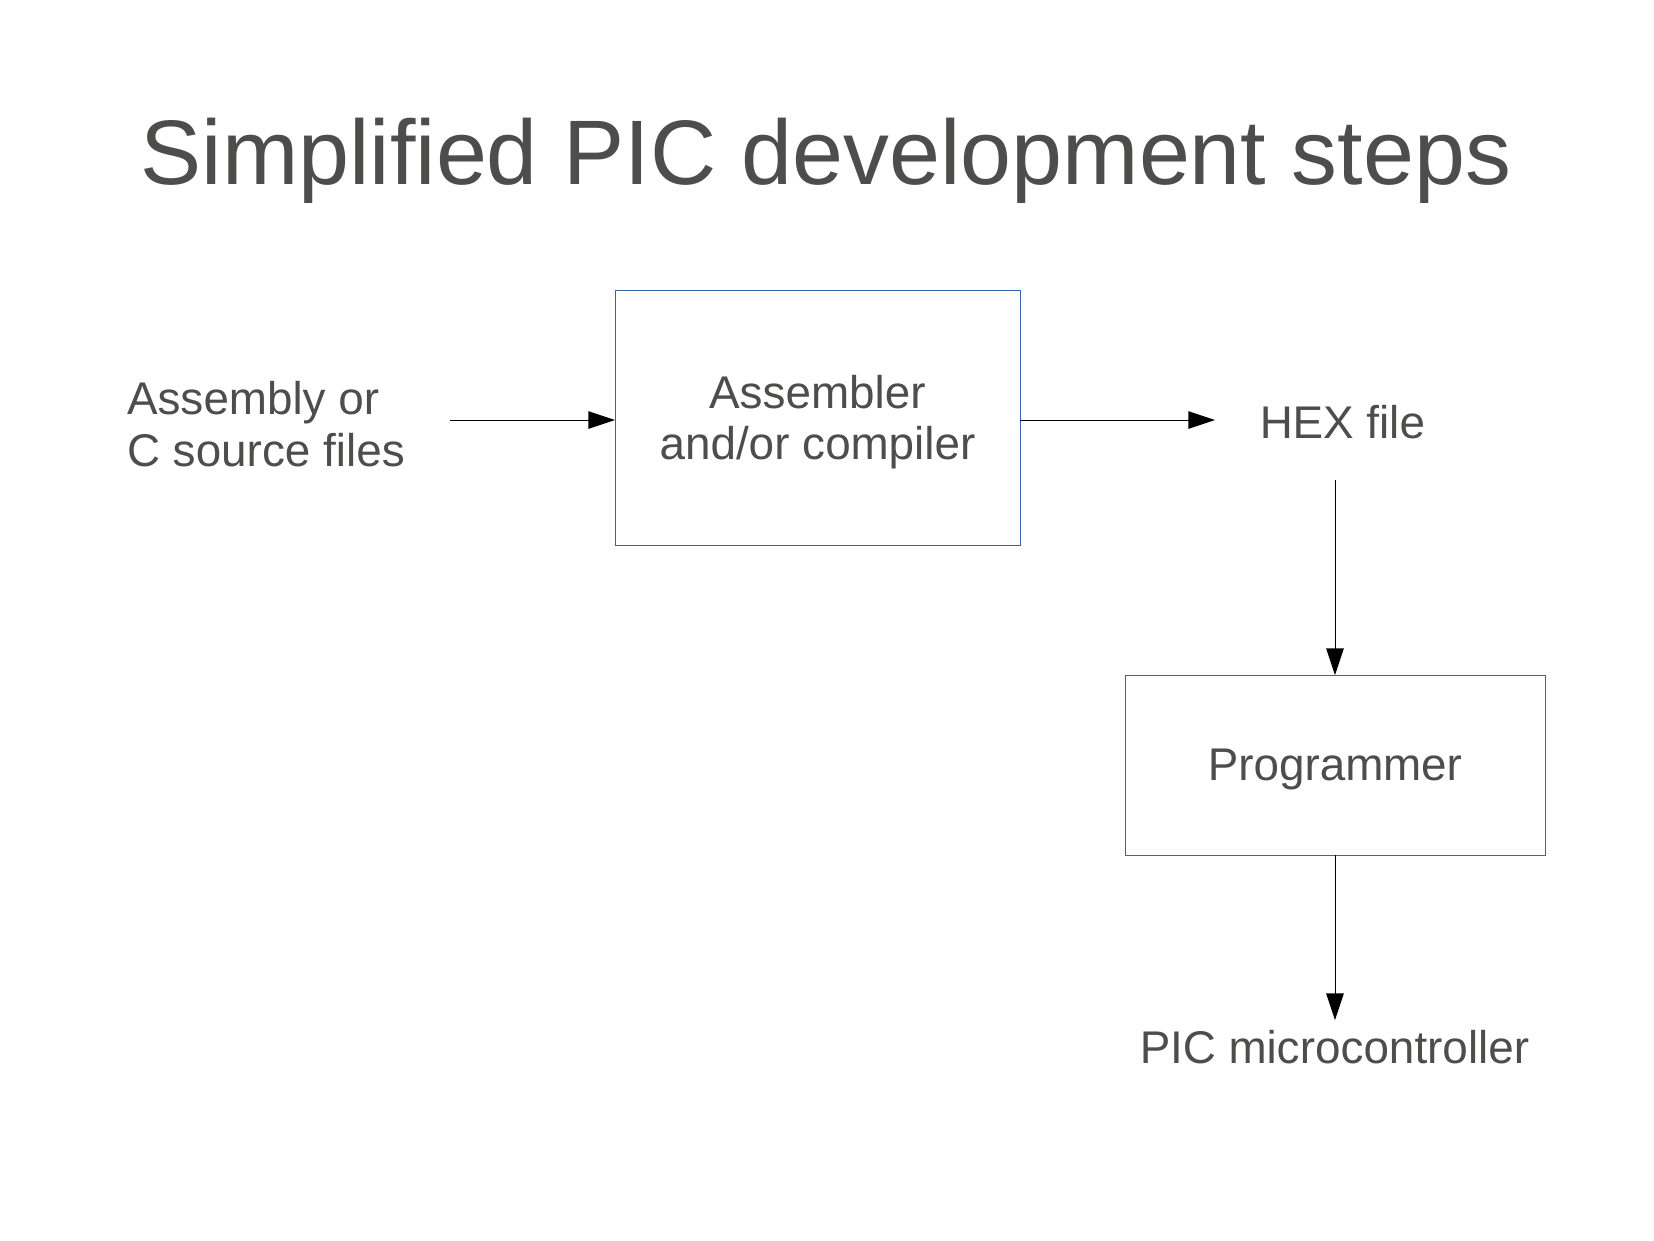

# Simplified PIC development steps
Assembler
and/or compiler
Assembly or
C source files
HEX file
Programmer
PIC microcontroller